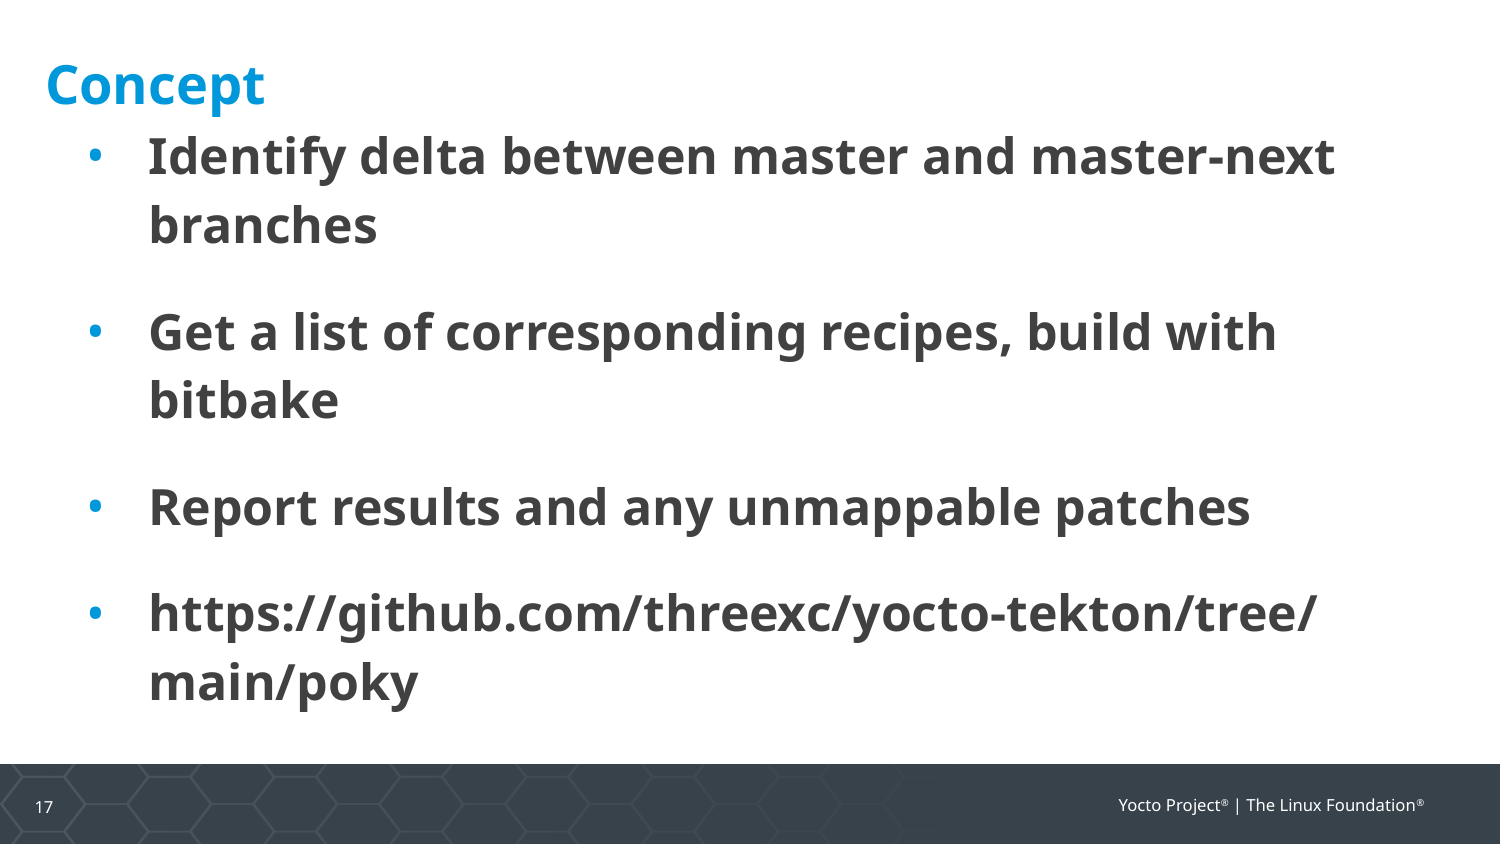

# Concept
Identify delta between master and master-next branches
Get a list of corresponding recipes, build with bitbake
Report results and any unmappable patches
https://github.com/threexc/yocto-tekton/tree/main/poky